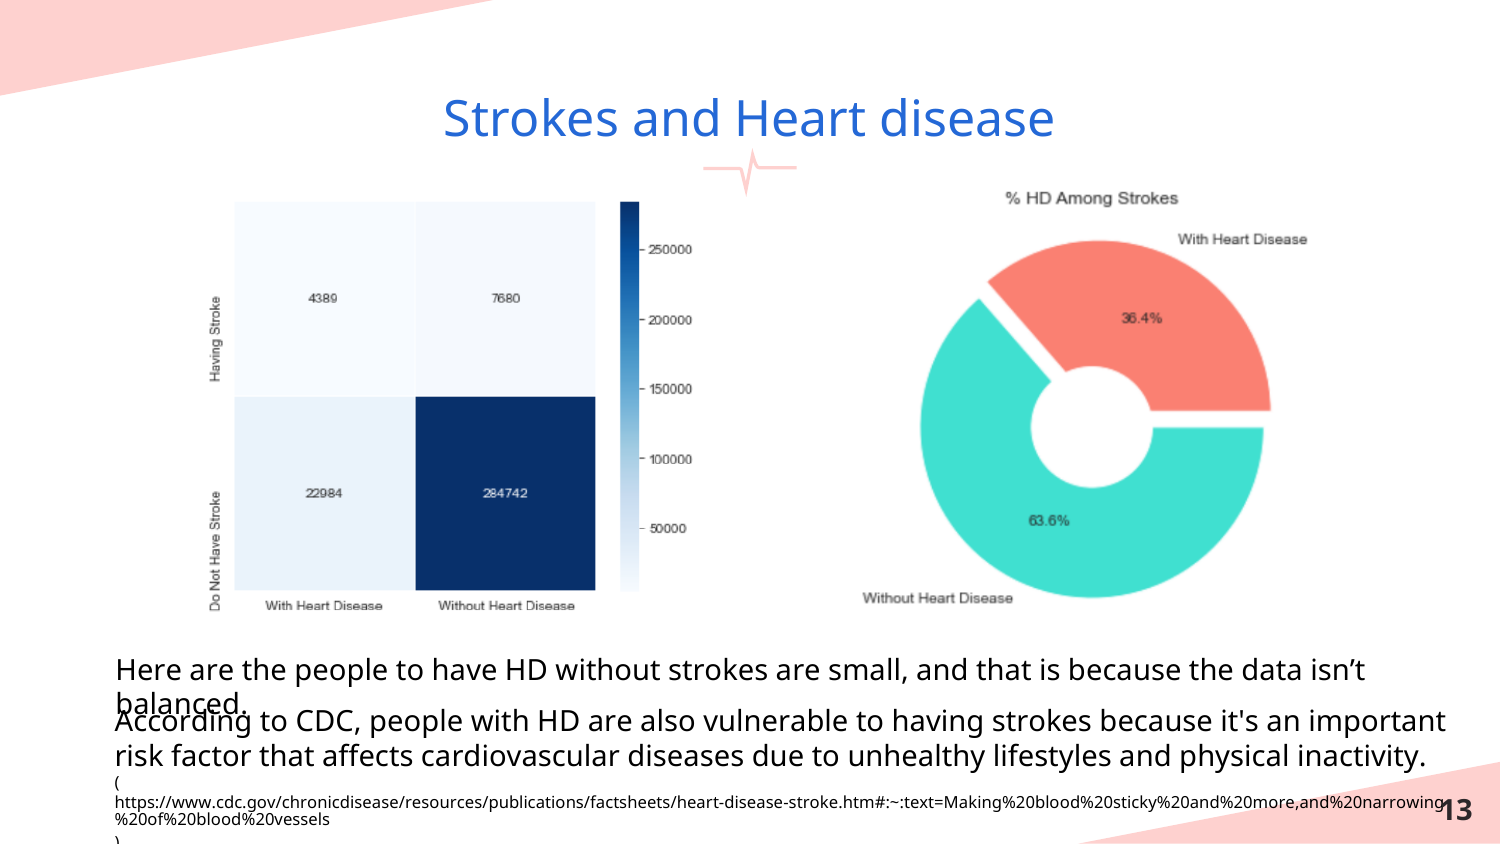

# Strokes and Heart disease
Here are the people to have HD without strokes are small, and that is because the data isn’t balanced.
According to CDC, people with HD are also vulnerable to having strokes because it's an important risk factor that affects cardiovascular diseases due to unhealthy lifestyles and physical inactivity.
(https://www.cdc.gov/chronicdisease/resources/publications/factsheets/heart-disease-stroke.htm#:~:text=Making%20blood%20sticky%20and%20more,and%20narrowing%20of%20blood%20vessels)
13